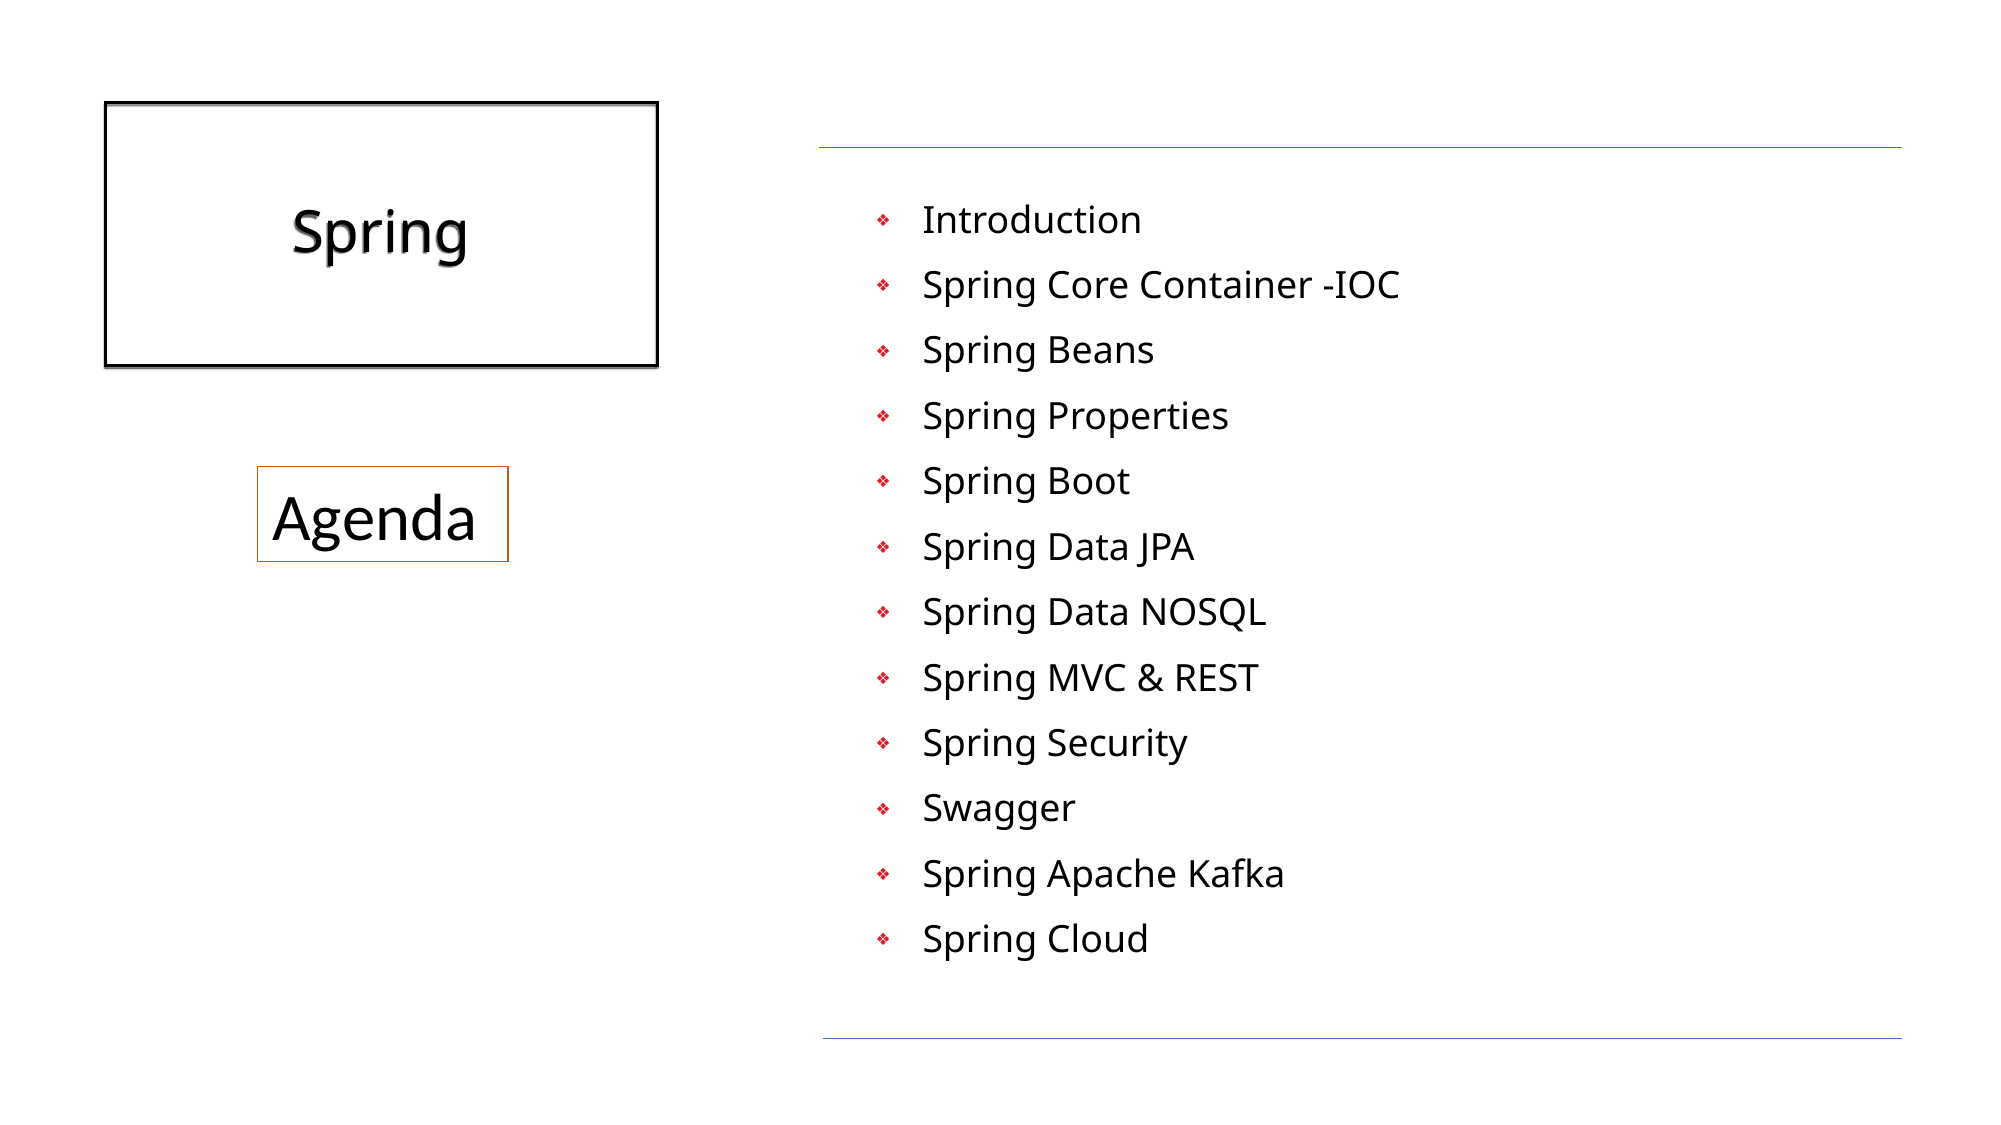

# Spring
Introduction
Spring Core Container -IOC
Spring Beans
Spring Properties
Spring Boot
Spring Data JPA
Spring Data NOSQL
Spring MVC & REST
Spring Security
Swagger
Spring Apache Kafka
Spring Cloud
Agenda